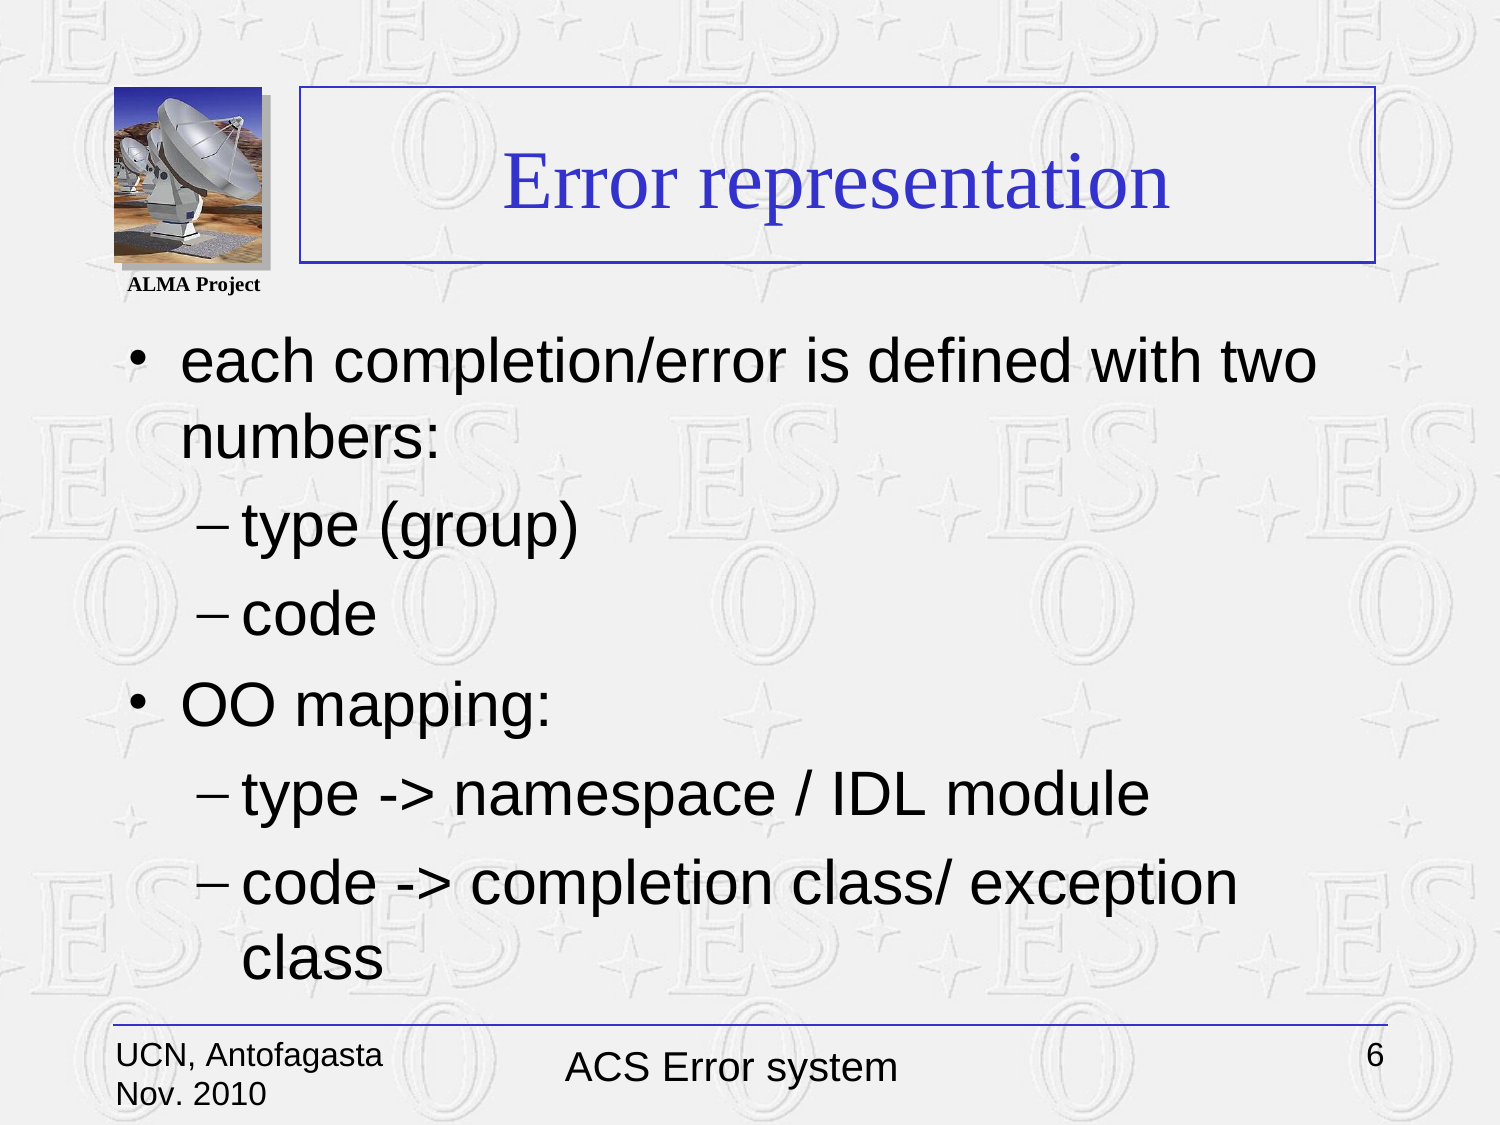

# Error representation
each completion/error is defined with two numbers:
type (group)
code
OO mapping:
type -> namespace / IDL module
code -> completion class/ exception class
6